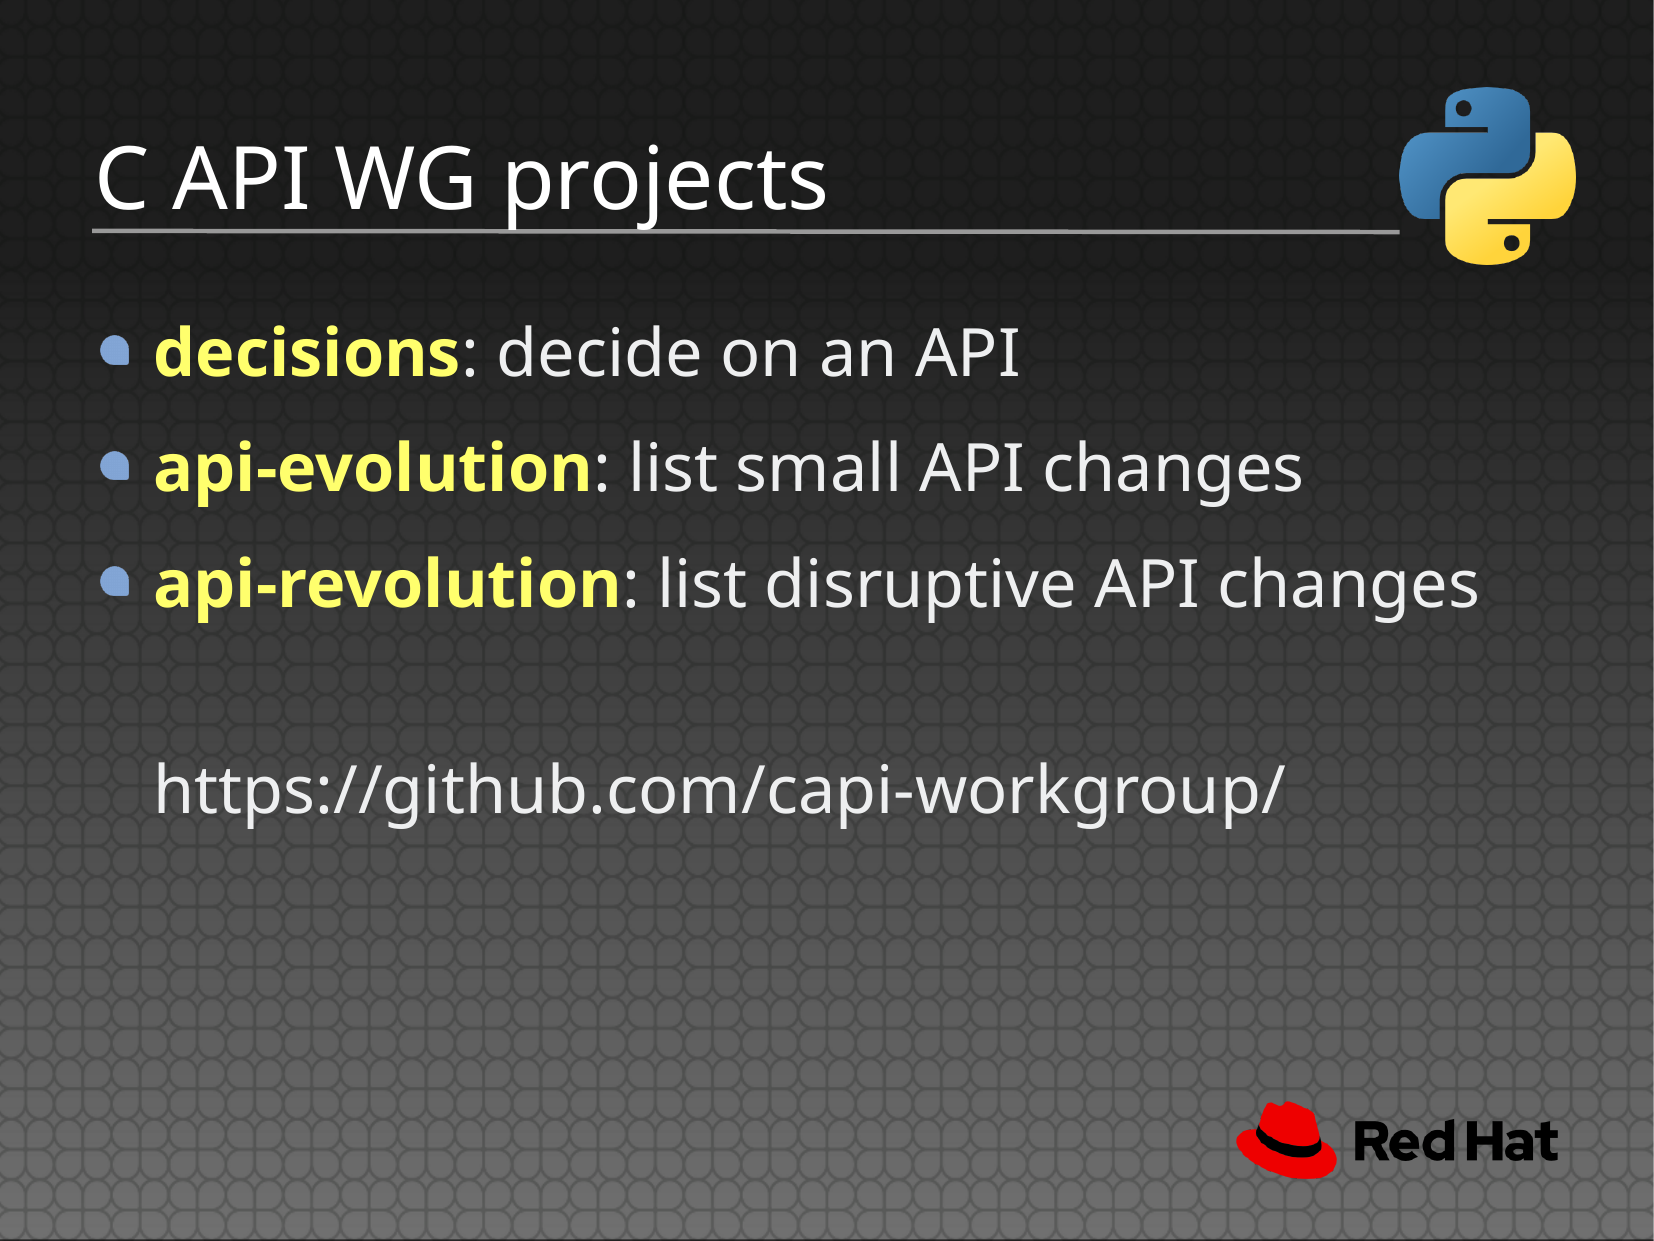

C API WG projects
# decisions: decide on an API
api-evolution: list small API changes
api-revolution: list disruptive API changes
https://github.com/capi-workgroup/